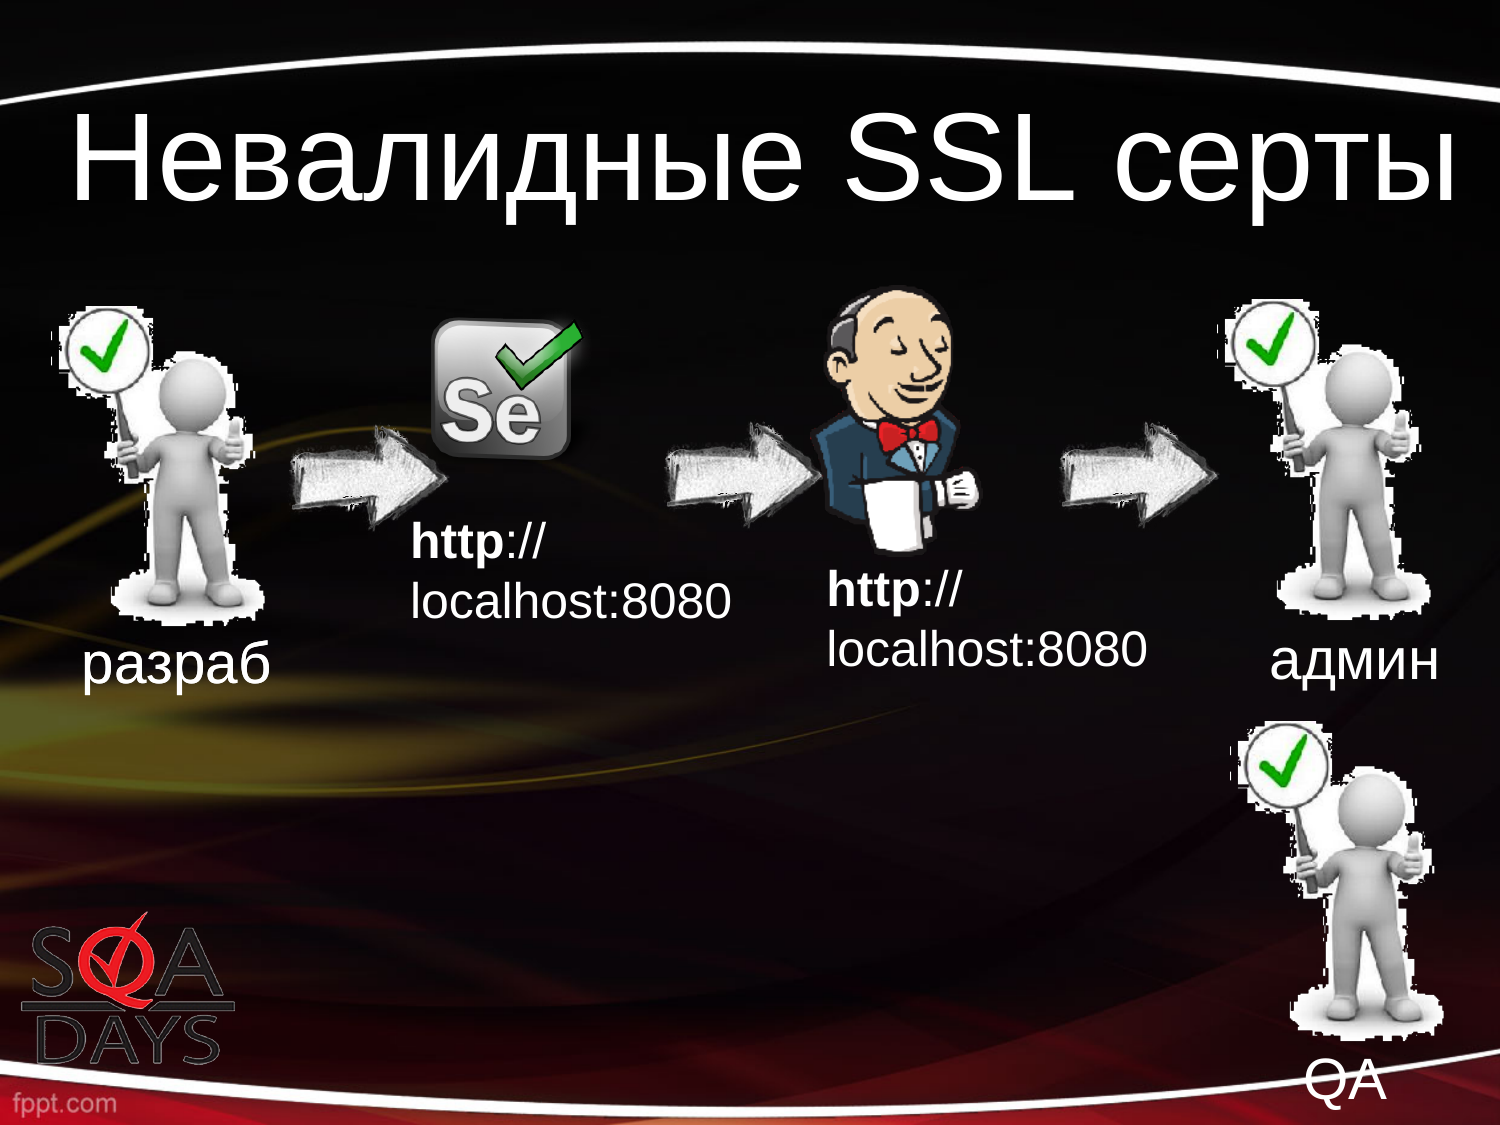

# Невалидные SSL серты
http://
localhost:8080
http://
localhost:8080
админ
разраб
разраб
QA